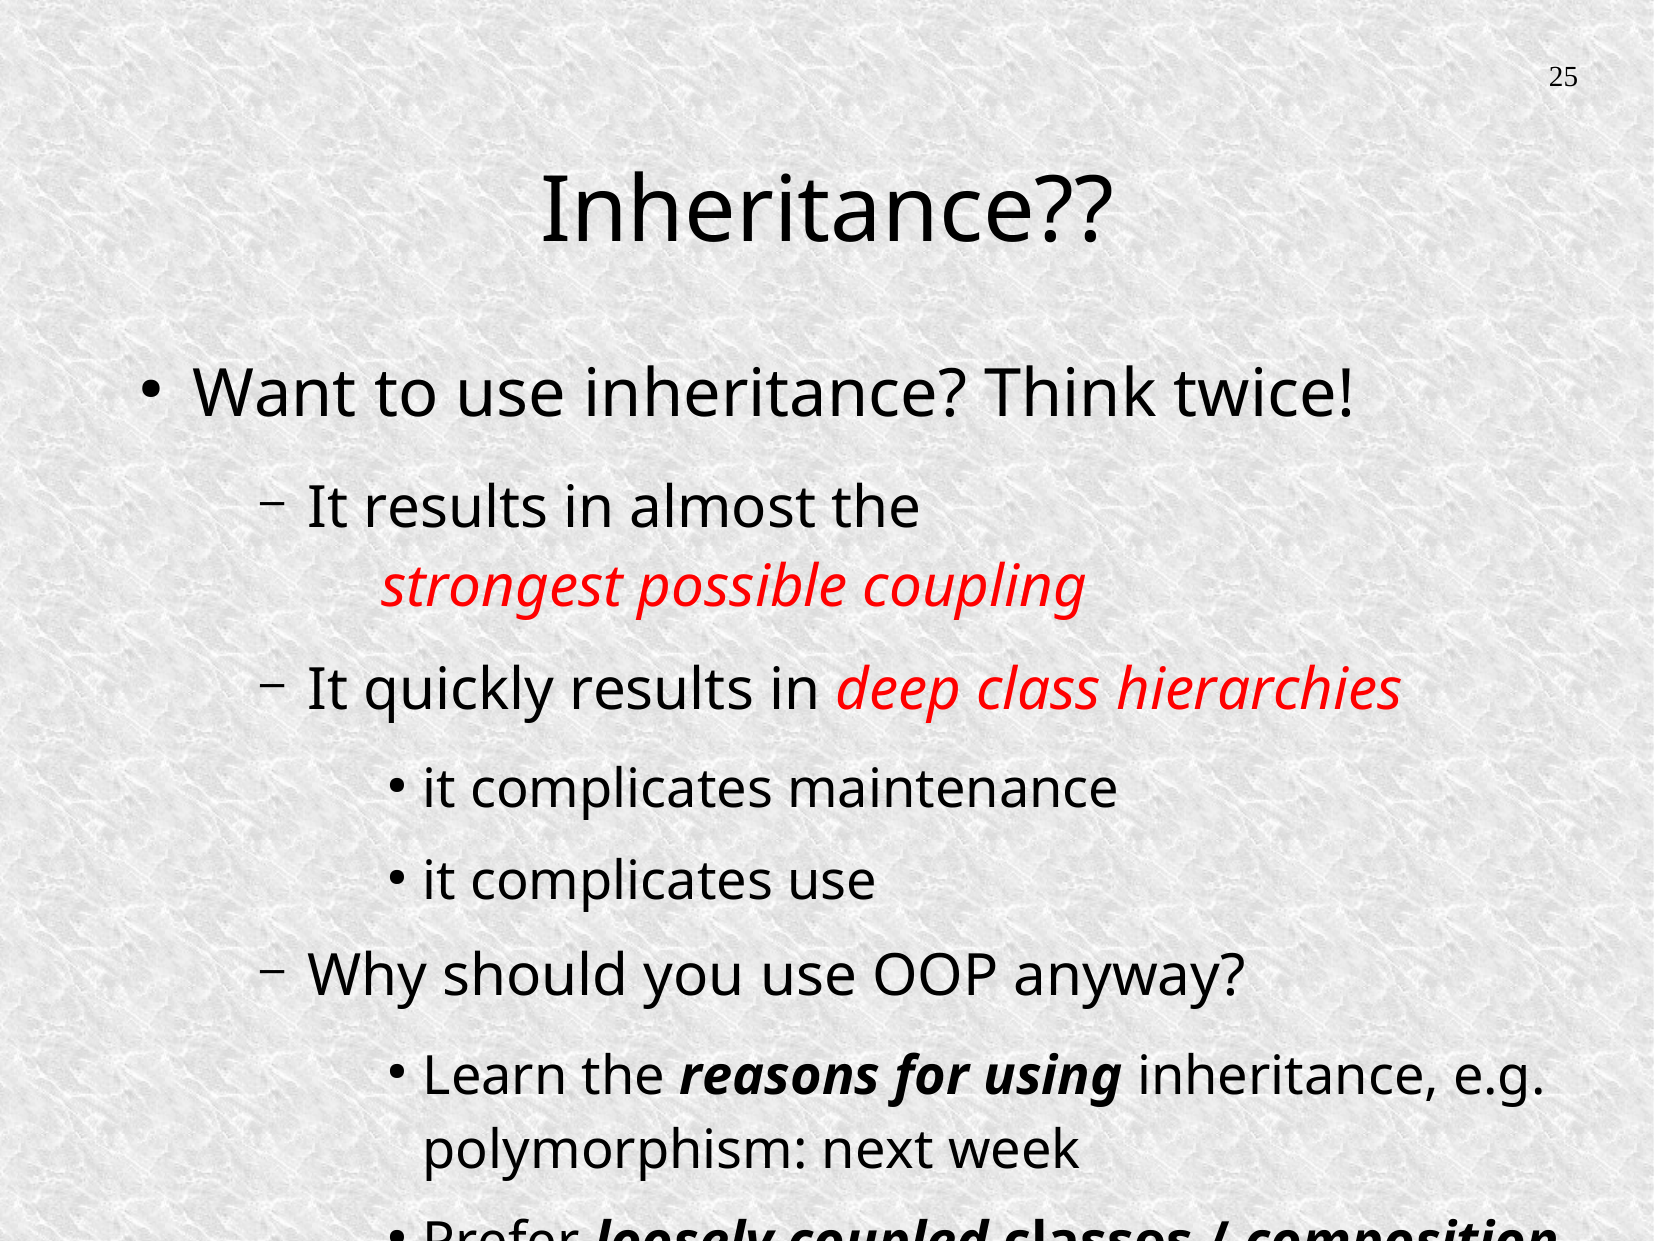

25
# Inheritance??
Want to use inheritance? Think twice!
It results in almost the
	strongest possible coupling
It quickly results in deep class hierarchies
it complicates maintenance
it complicates use
Why should you use OOP anyway?
Learn the reasons for using inheritance, e.g. polymorphism: next week
Prefer loosely coupled classes / composition